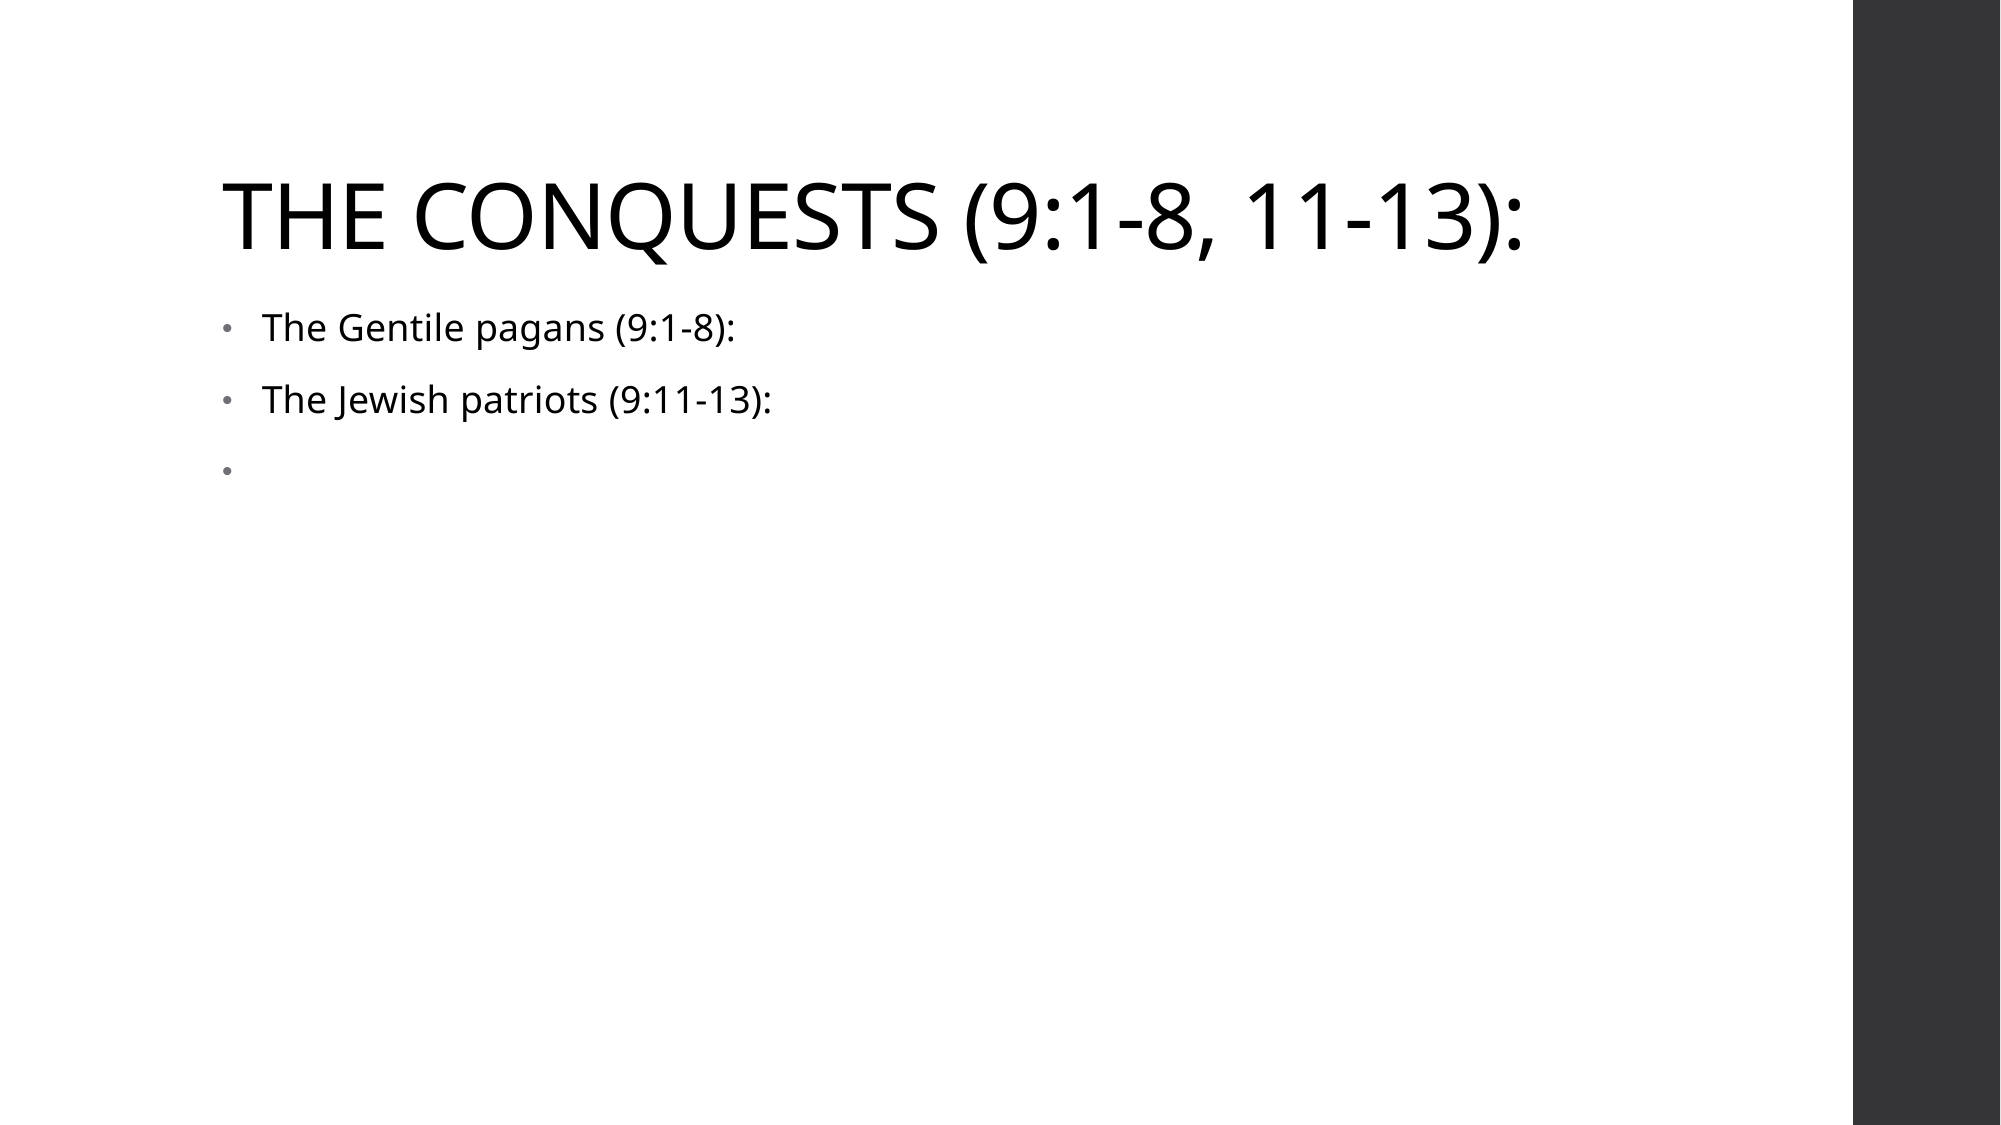

# THE CONQUESTS (9:1-8, 11-13):
 The Gentile pagans (9:1-8):
 The Jewish patriots (9:11-13):